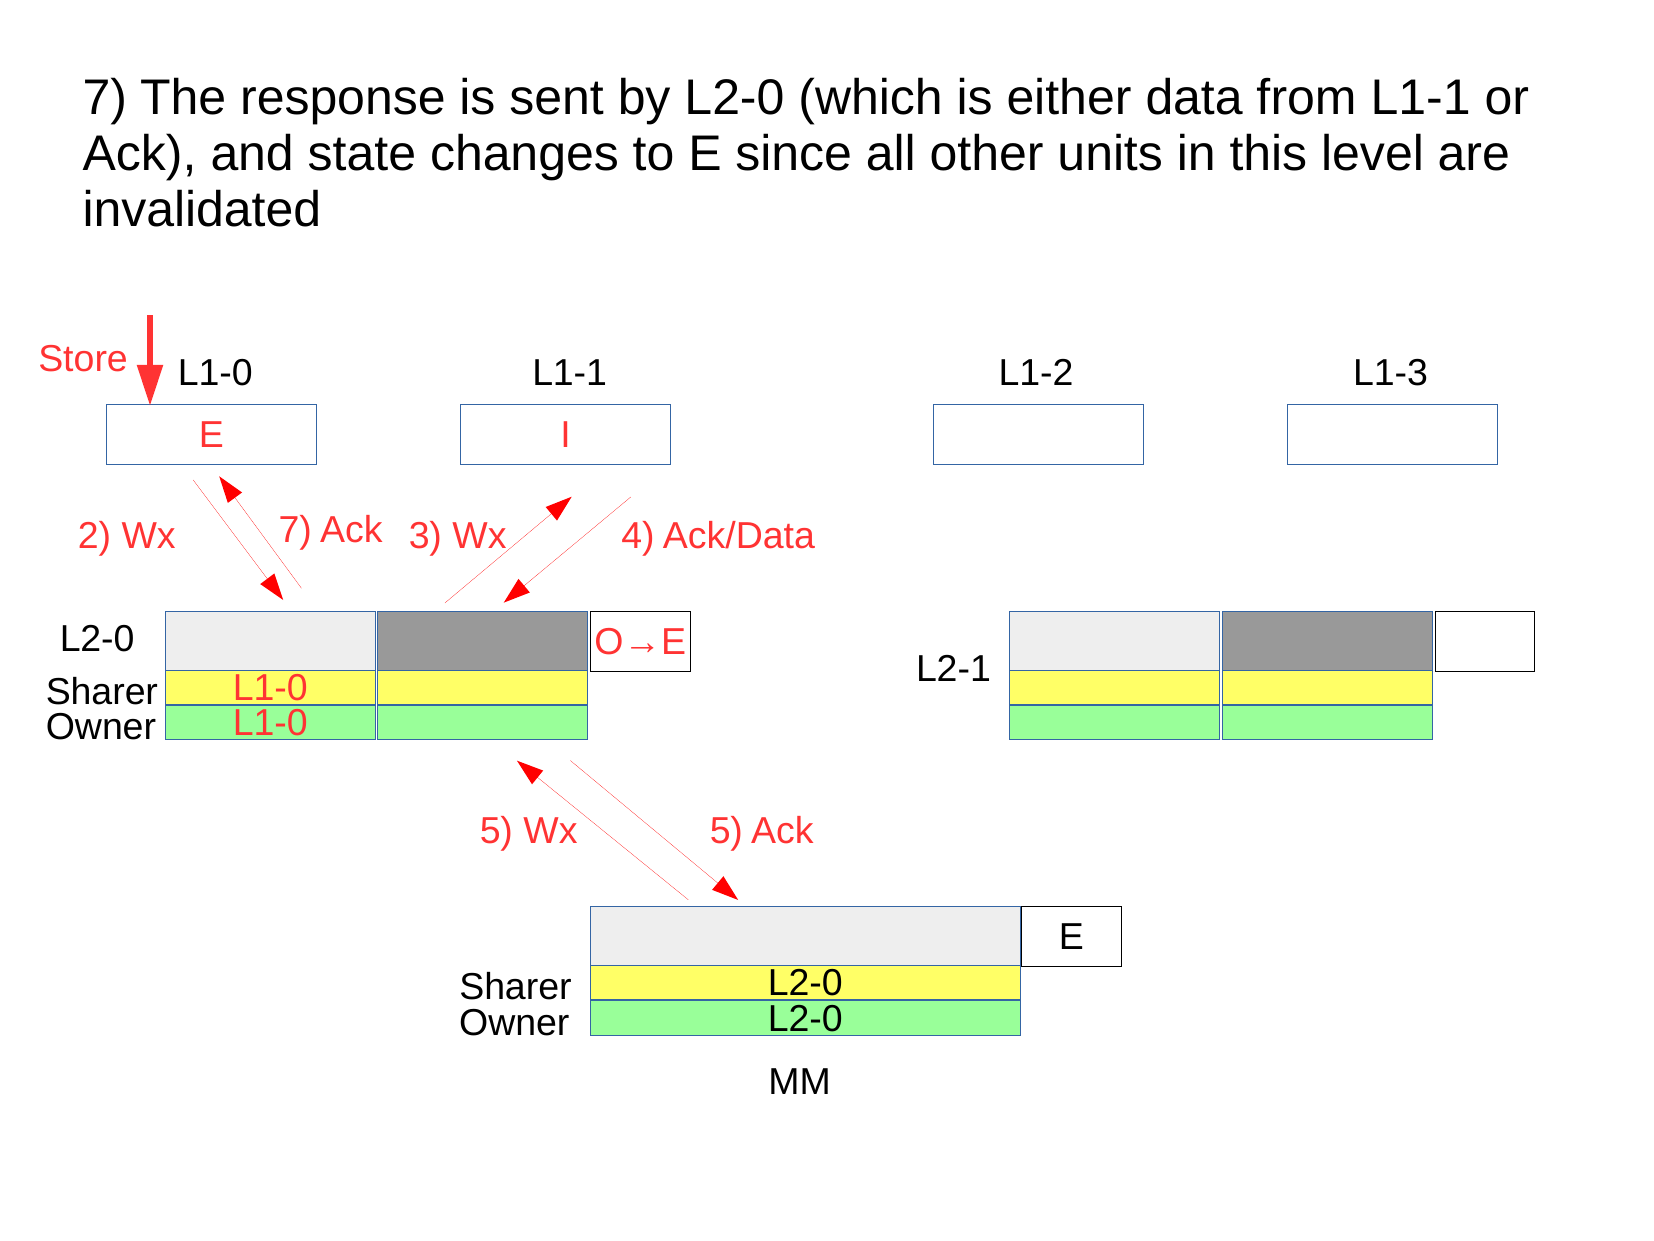

# 7) The response is sent by L2-0 (which is either data from L1-1 or Ack), and state changes to E since all other units in this level are invalidated
Store
L1-0
L1-1
L1-2
L1-3
E
I
7) Ack
2) Wx
4) Ack/Data
3) Wx
L2-0
O→E
L2-1
Sharer
L1-0
Owner
L1-0
5) Wx
5) Ack
E
Sharer
L2-0
Owner
L2-0
MM